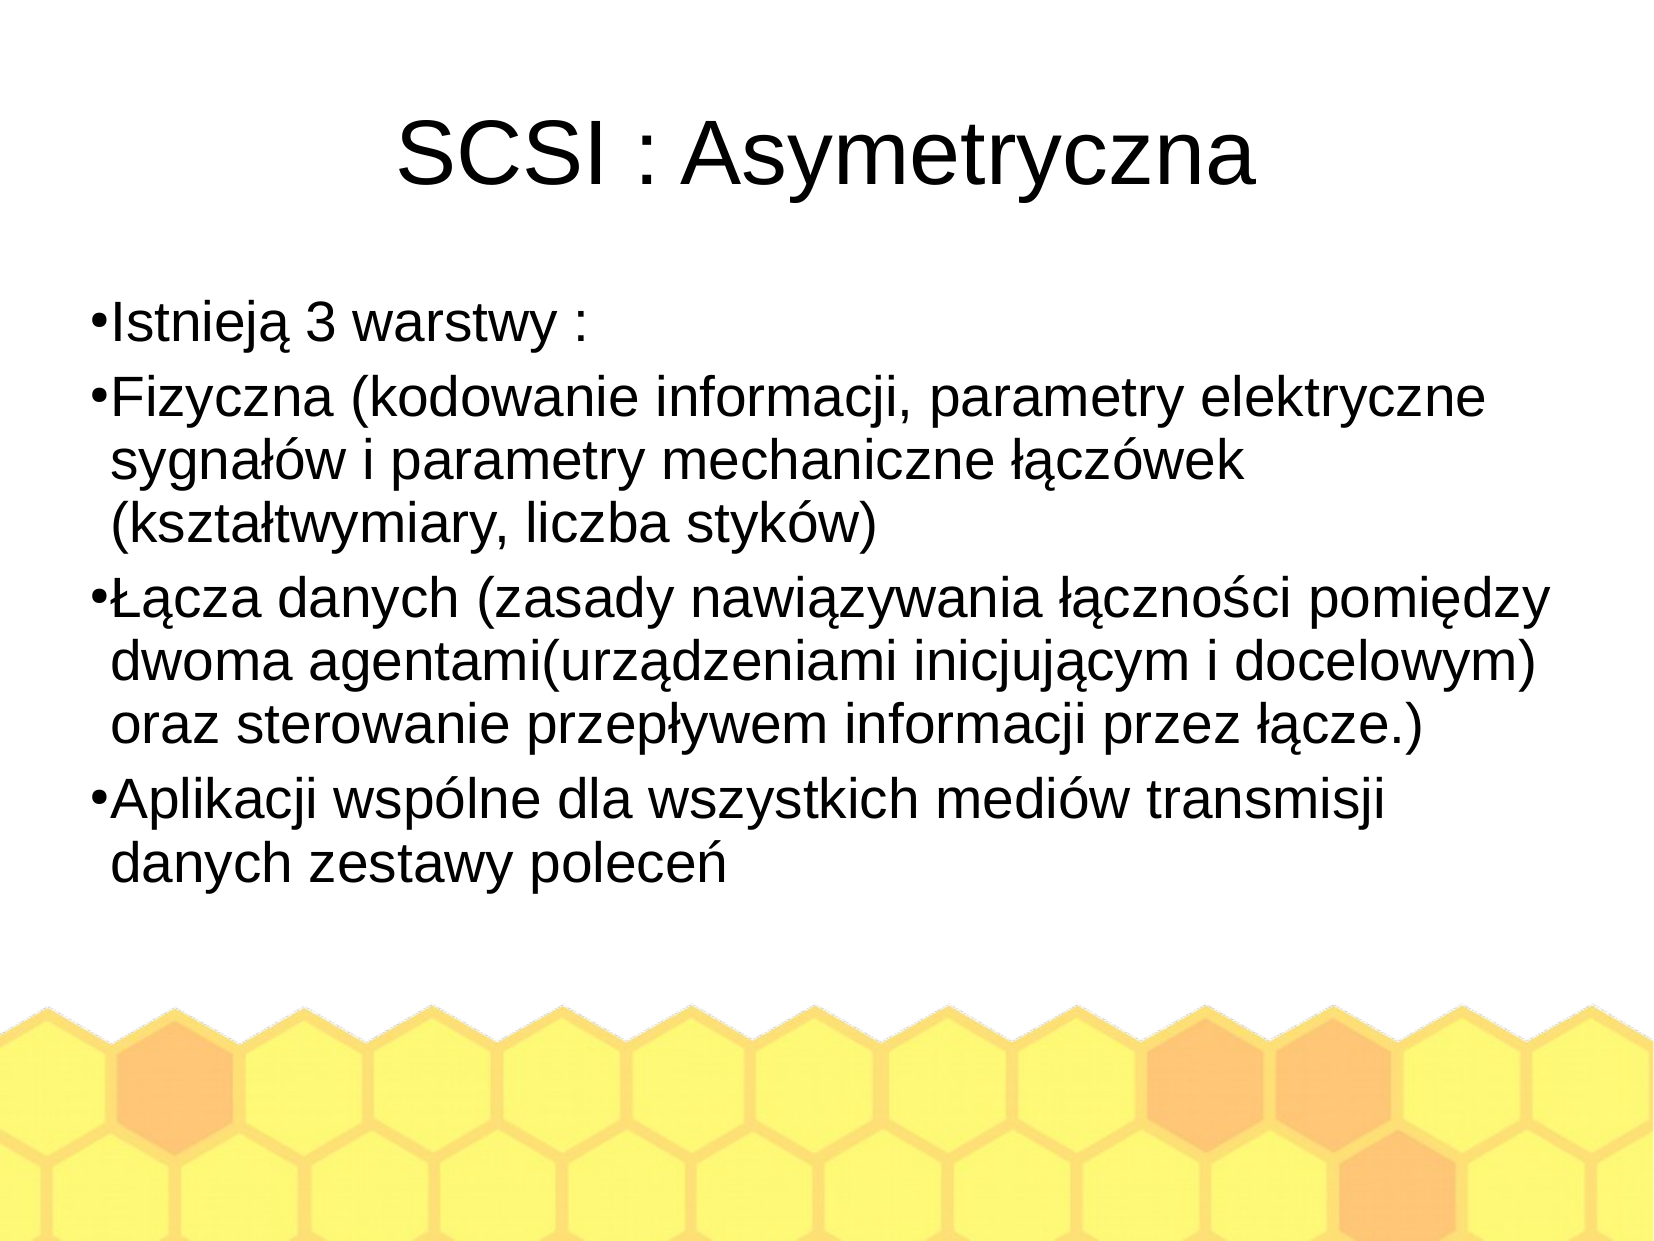

# SCSI : Asymetryczna
Istnieją 3 warstwy :
Fizyczna (kodowanie informacji, parametry elektryczne sygnałów i parametry mechaniczne łączówek (kształtwymiary, liczba styków)
Łącza danych (zasady nawiązywania łączności pomiędzy dwoma agentami(urządzeniami inicjującym i docelowym) oraz sterowanie przepływem informacji przez łącze.)
Aplikacji wspólne dla wszystkich mediów transmisji danych zestawy poleceń